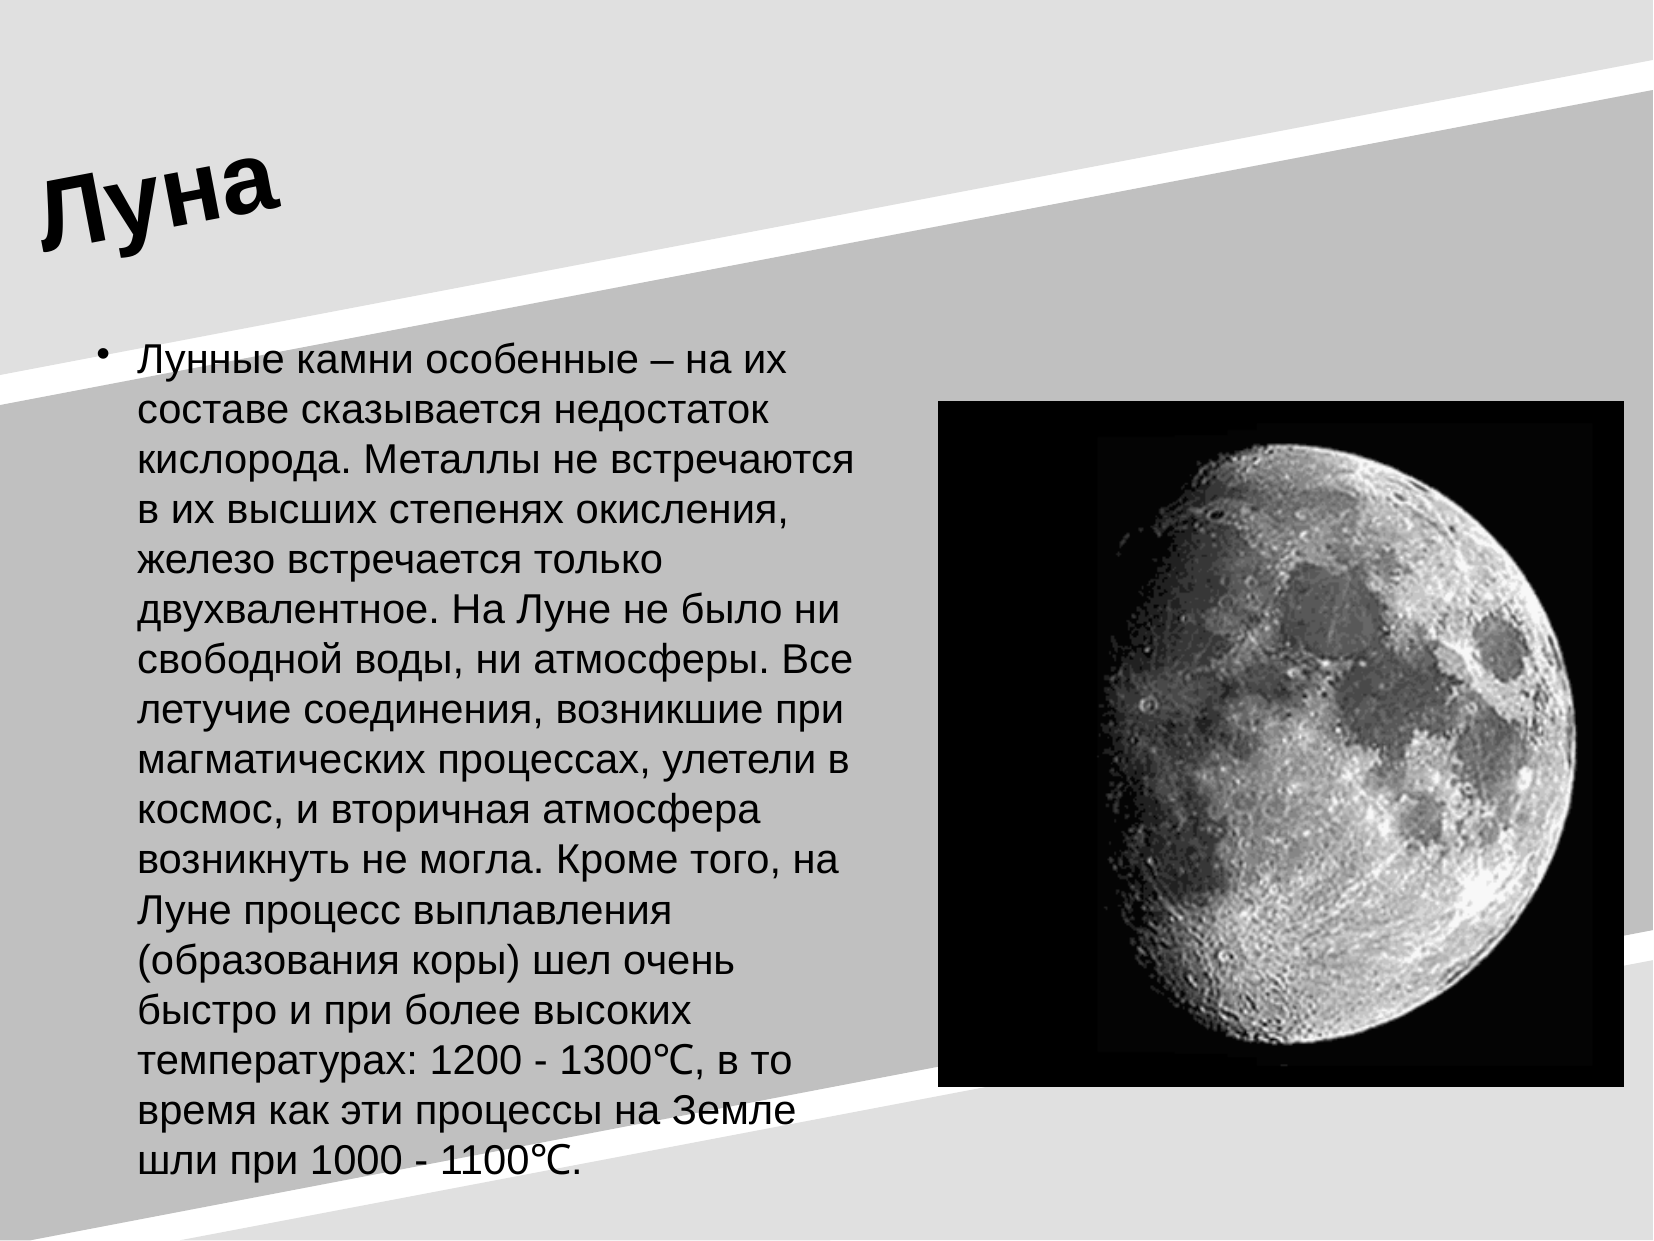

Луна
Лунные камни особенные – на их составе сказывается недостаток кислорода. Металлы не встречаются в их высших степенях окисления, железо встречается только двухвалентное. На Луне не было ни свободной воды, ни атмосферы. Все летучие соединения, возникшие при магматических процессах, улетели в космос, и вторичная атмосфера возникнуть не могла. Кроме того, на Луне процесс выплавления (образования коры) шел очень быстро и при более высоких температурах: 1200 - 1300℃, в то время как эти процессы на Земле шли при 1000 - 1100℃.